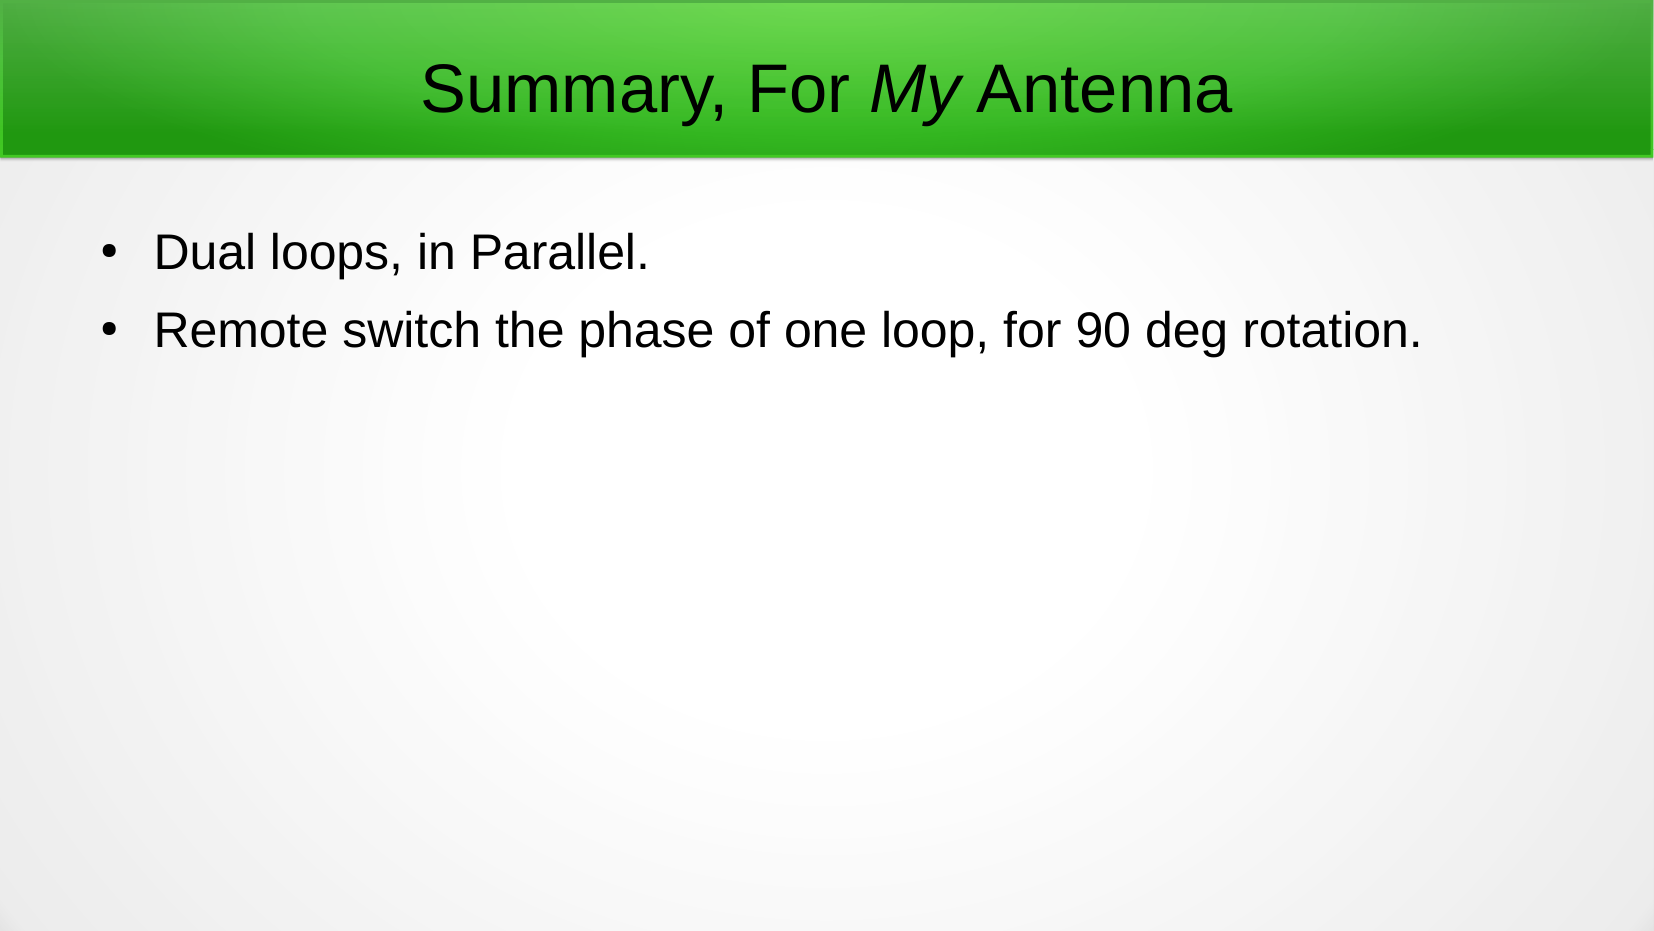

# Summary, For My Antenna
Dual loops, in Parallel.
Remote switch the phase of one loop, for 90 deg rotation.